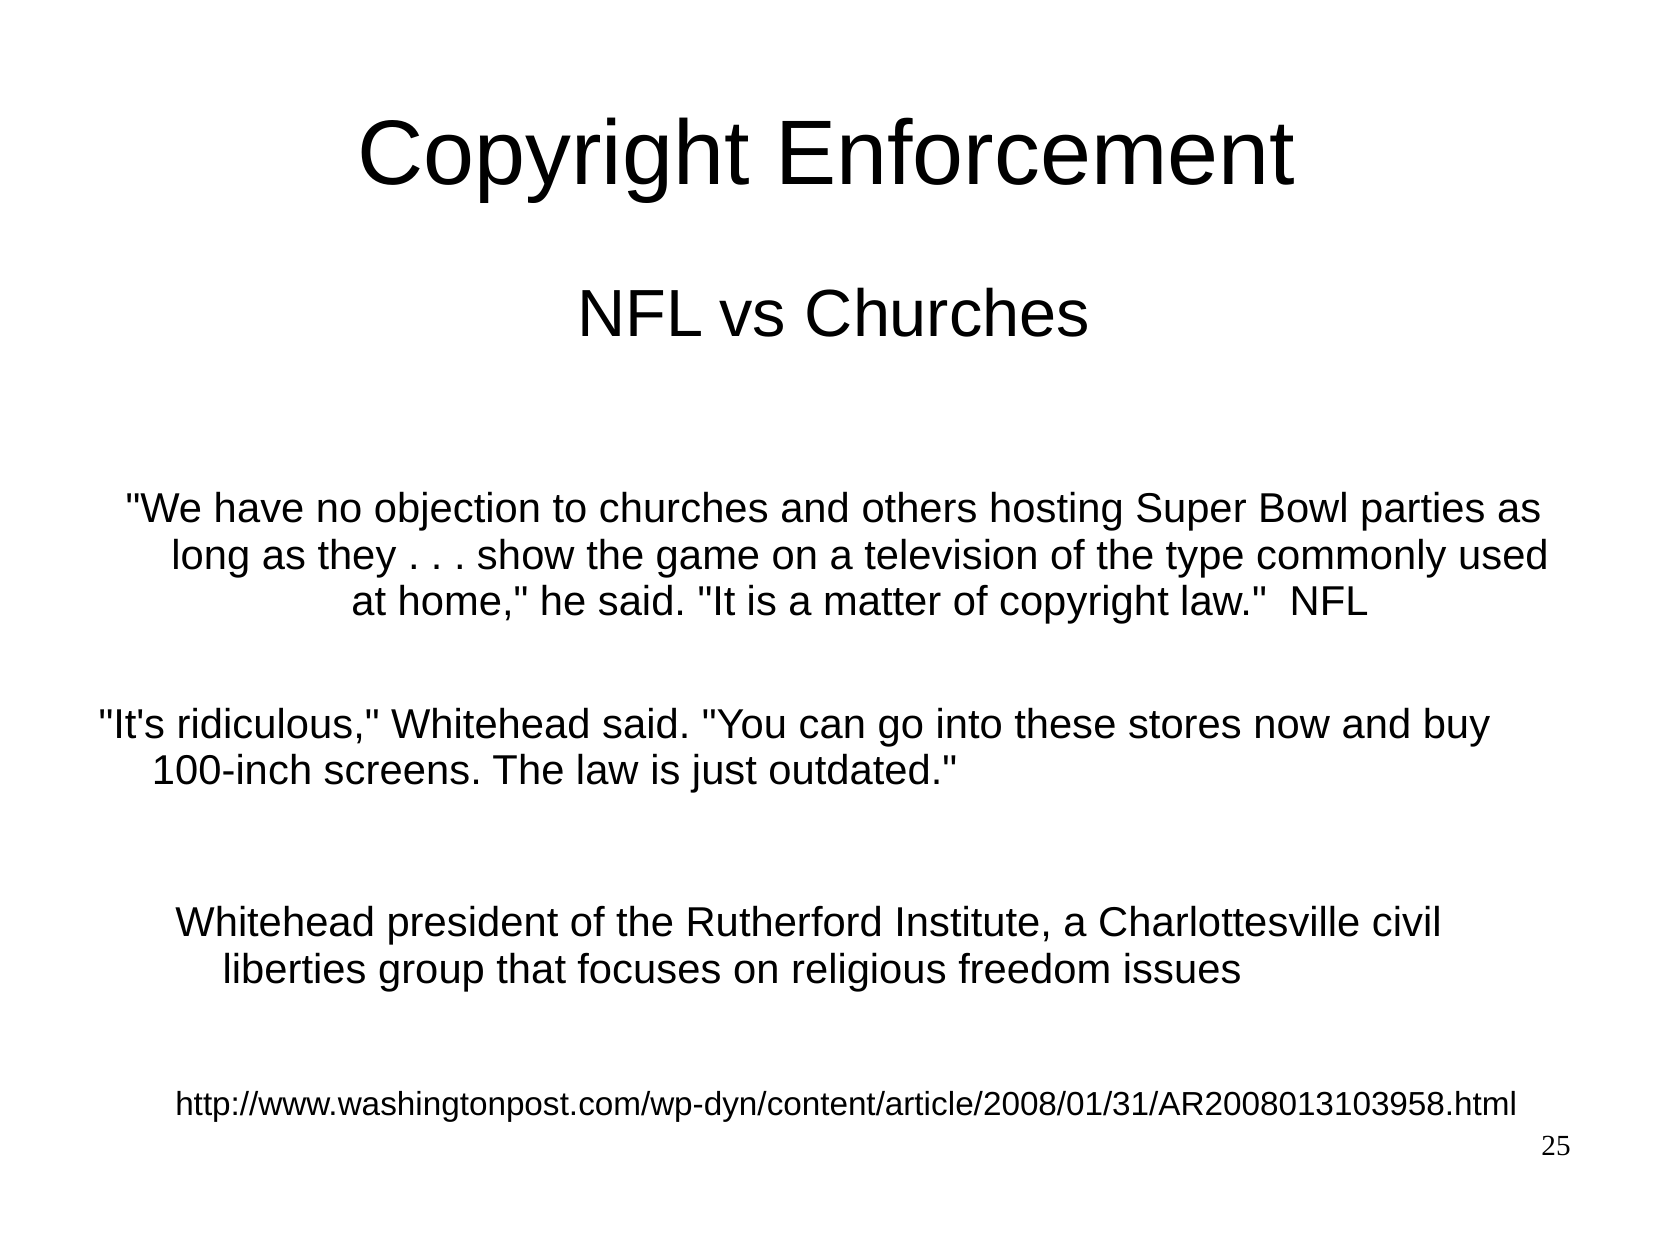

# Copyright Enforcement
NFL vs Churches
"We have no objection to churches and others hosting Super Bowl parties as long as they . . . show the game on a television of the type commonly used at home," he said. "It is a matter of copyright law." NFL
"It's ridiculous," Whitehead said. "You can go into these stores now and buy 100-inch screens. The law is just outdated."
Whitehead president of the Rutherford Institute, a Charlottesville civil liberties group that focuses on religious freedom issues
http://www.washingtonpost.com/wp-dyn/content/article/2008/01/31/AR2008013103958.html
25